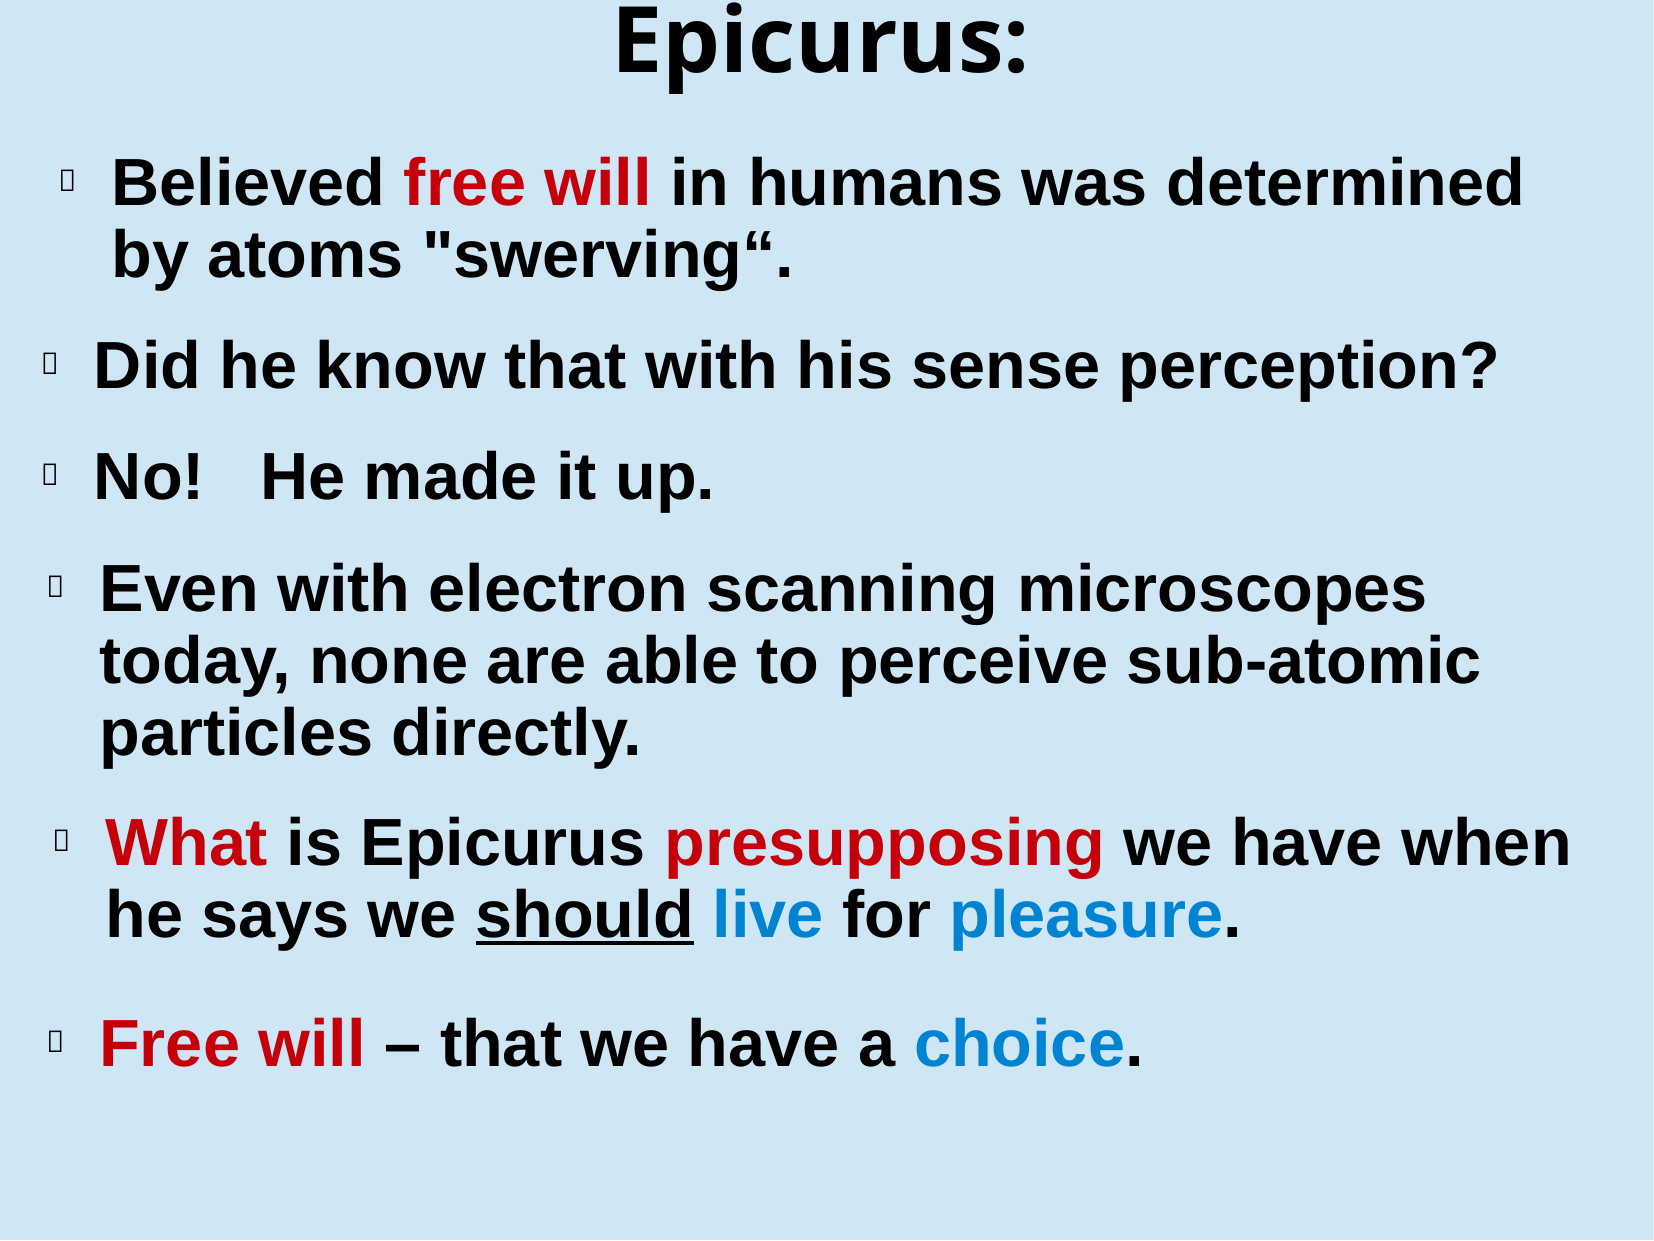

# Epicurus:
Believed free will in humans was determined by atoms "swerving“.
Did he know that with his sense perception?
No! He made it up.
Even with electron scanning microscopes today, none are able to perceive sub-atomic particles directly.
What is Epicurus presupposing we have when he says we should live for pleasure.
Free will – that we have a choice.